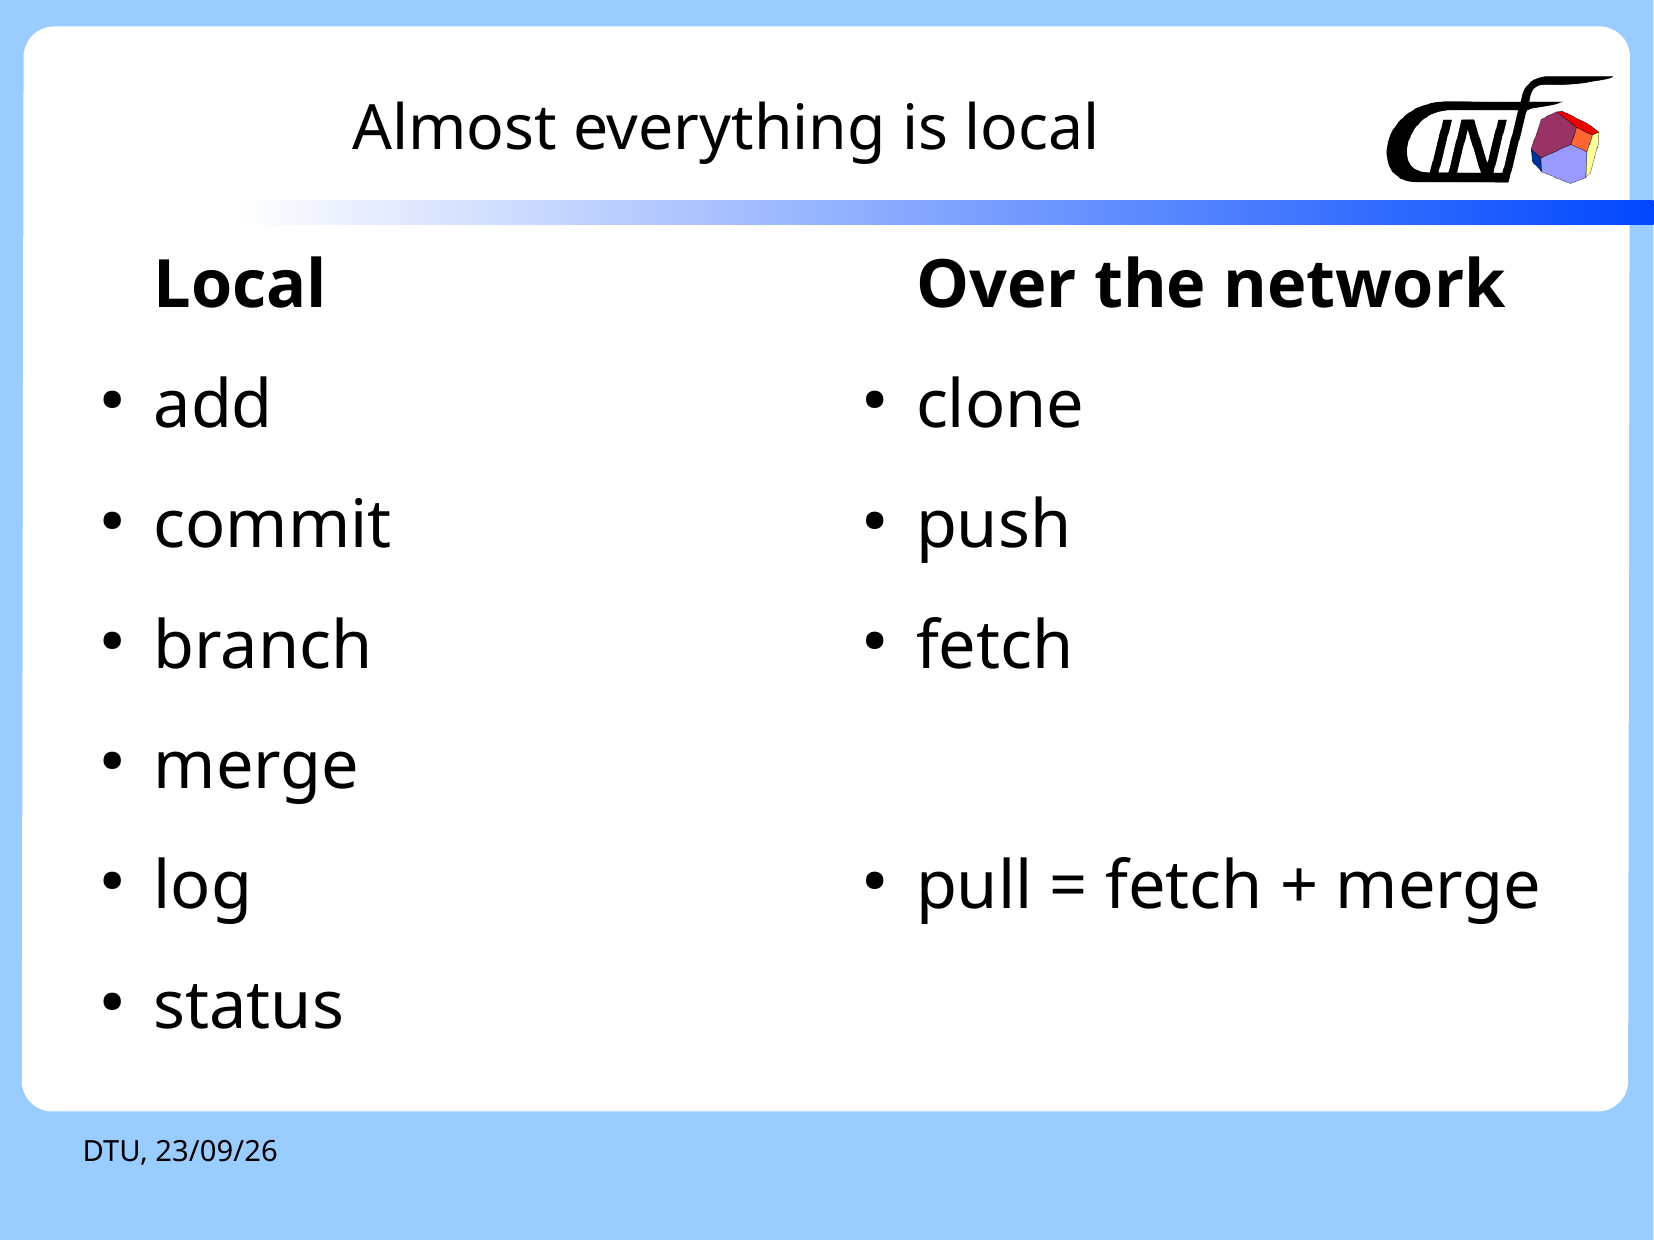

# Almost everything is local
Local
add
commit
branch
merge
log
status
Over the network
clone
push
fetch
pull = fetch + merge